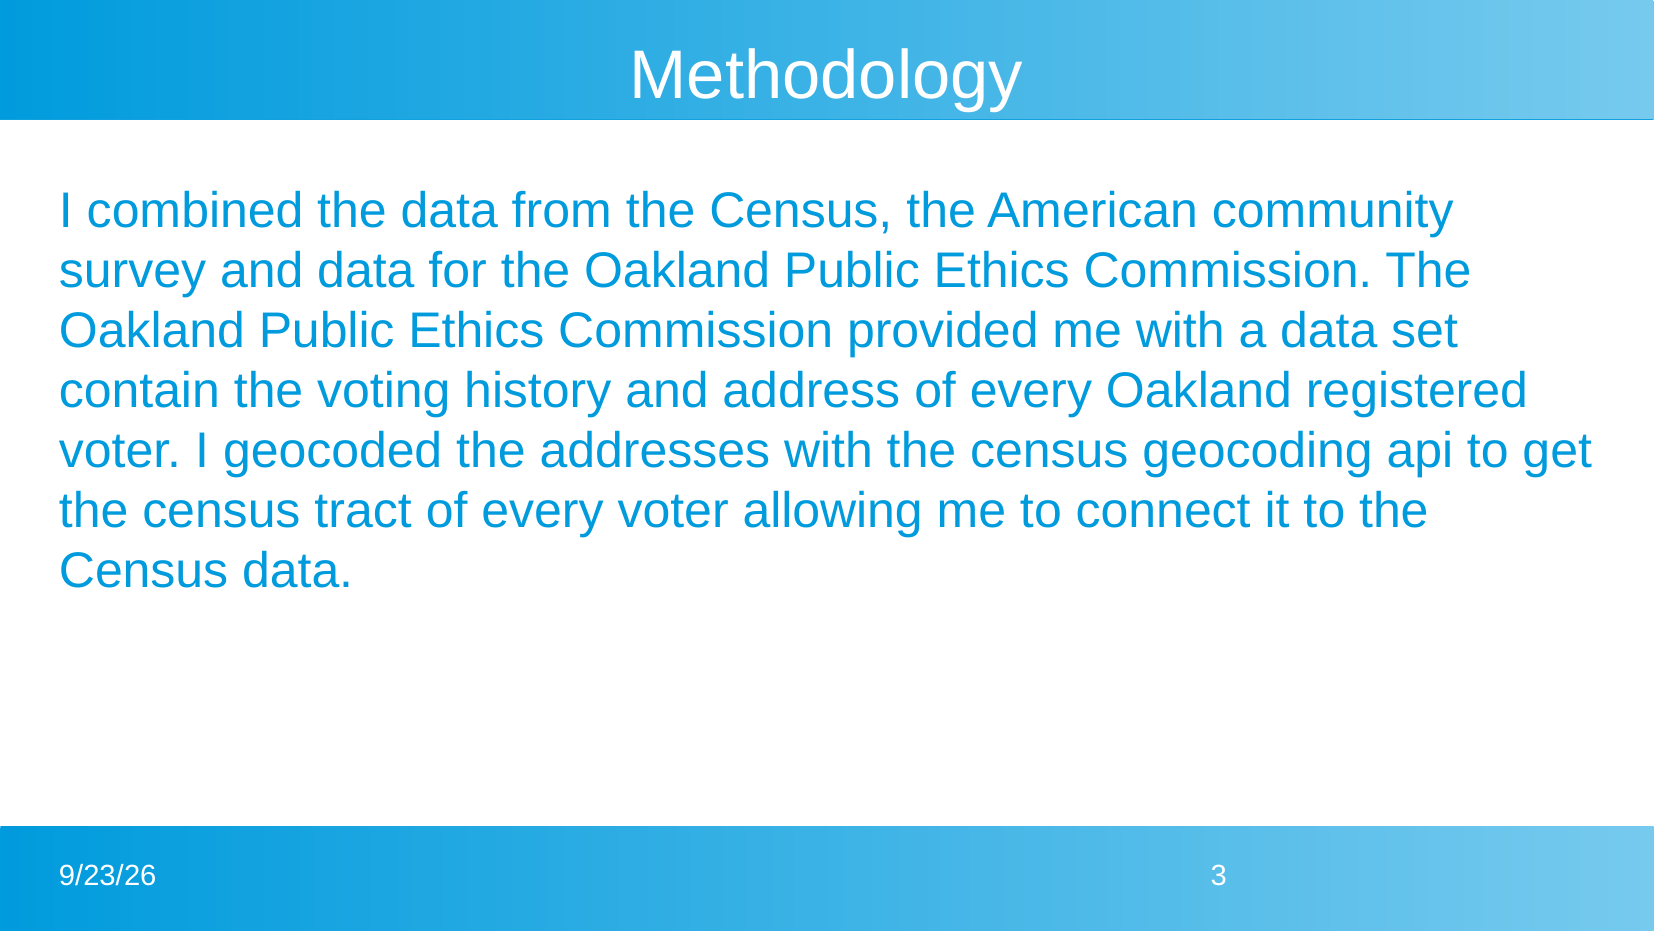

# Methodology
I combined the data from the Census, the American community survey and data for the Oakland Public Ethics Commission. The Oakland Public Ethics Commission provided me with a data set contain the voting history and address of every Oakland registered voter. I geocoded the addresses with the census geocoding api to get the census tract of every voter allowing me to connect it to the Census data.
2